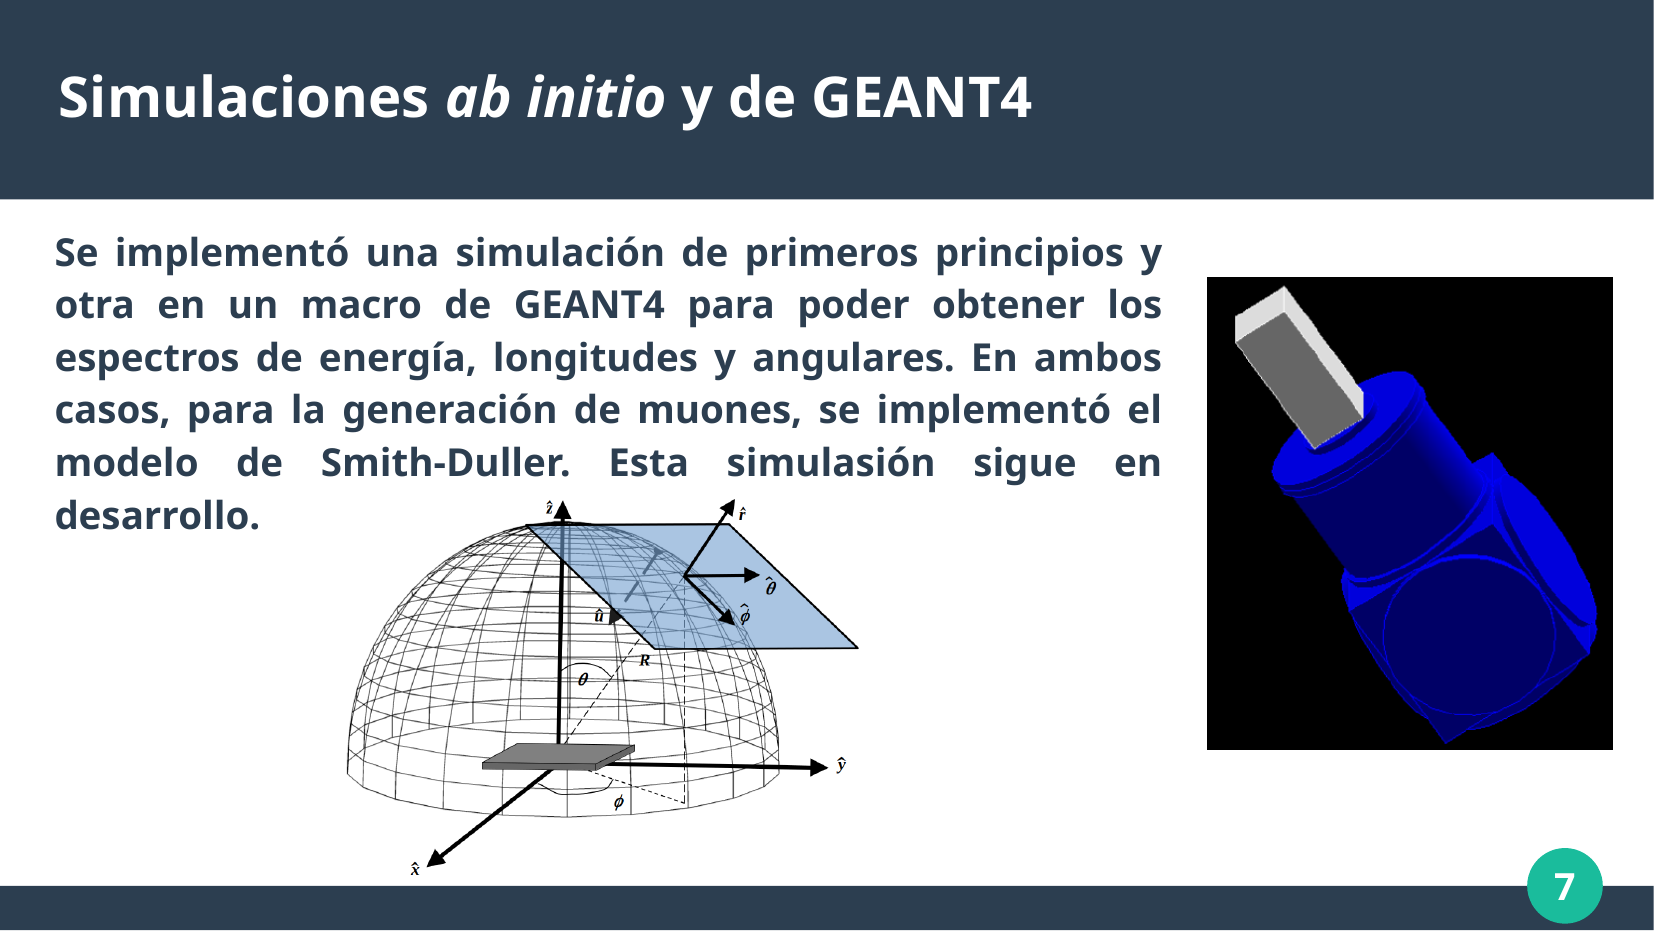

# Simulaciones ab initio y de GEANT4
Se implementó una simulación de primeros principios y otra en un macro de GEANT4 para poder obtener los espectros de energía, longitudes y angulares. En ambos casos, para la generación de muones, se implementó el modelo de Smith-Duller. Esta simulasión sigue en desarrollo.